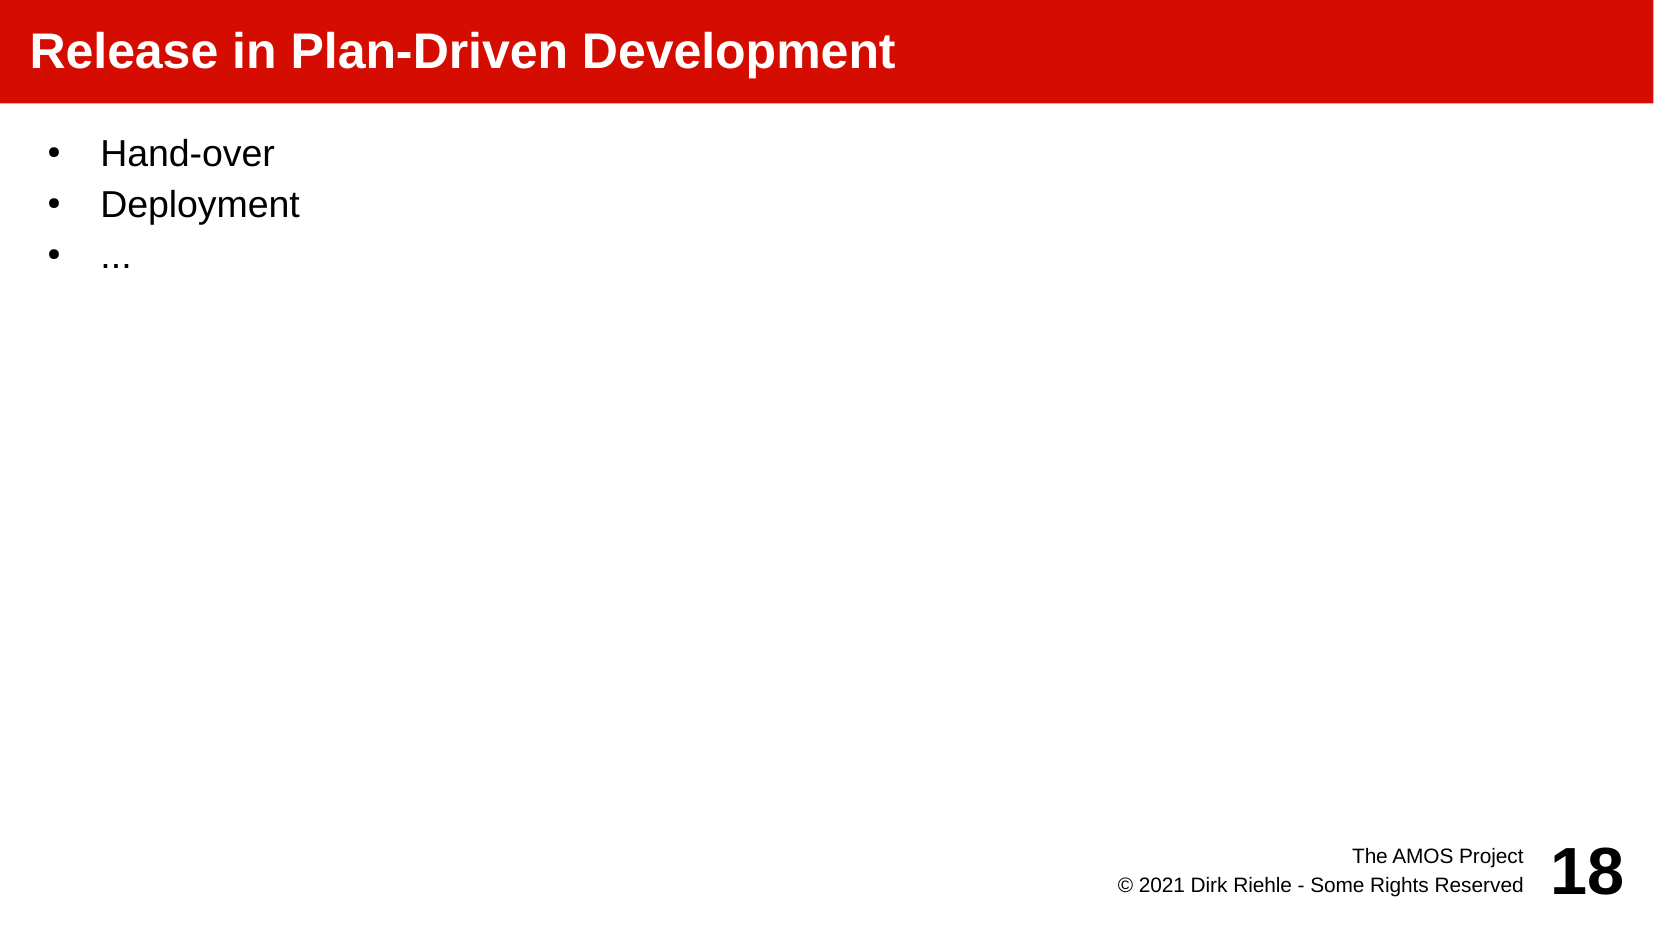

# Release in Plan-Driven Development
Hand-over
Deployment
...
The AMOS Project
18
© 2021 Dirk Riehle - Some Rights Reserved